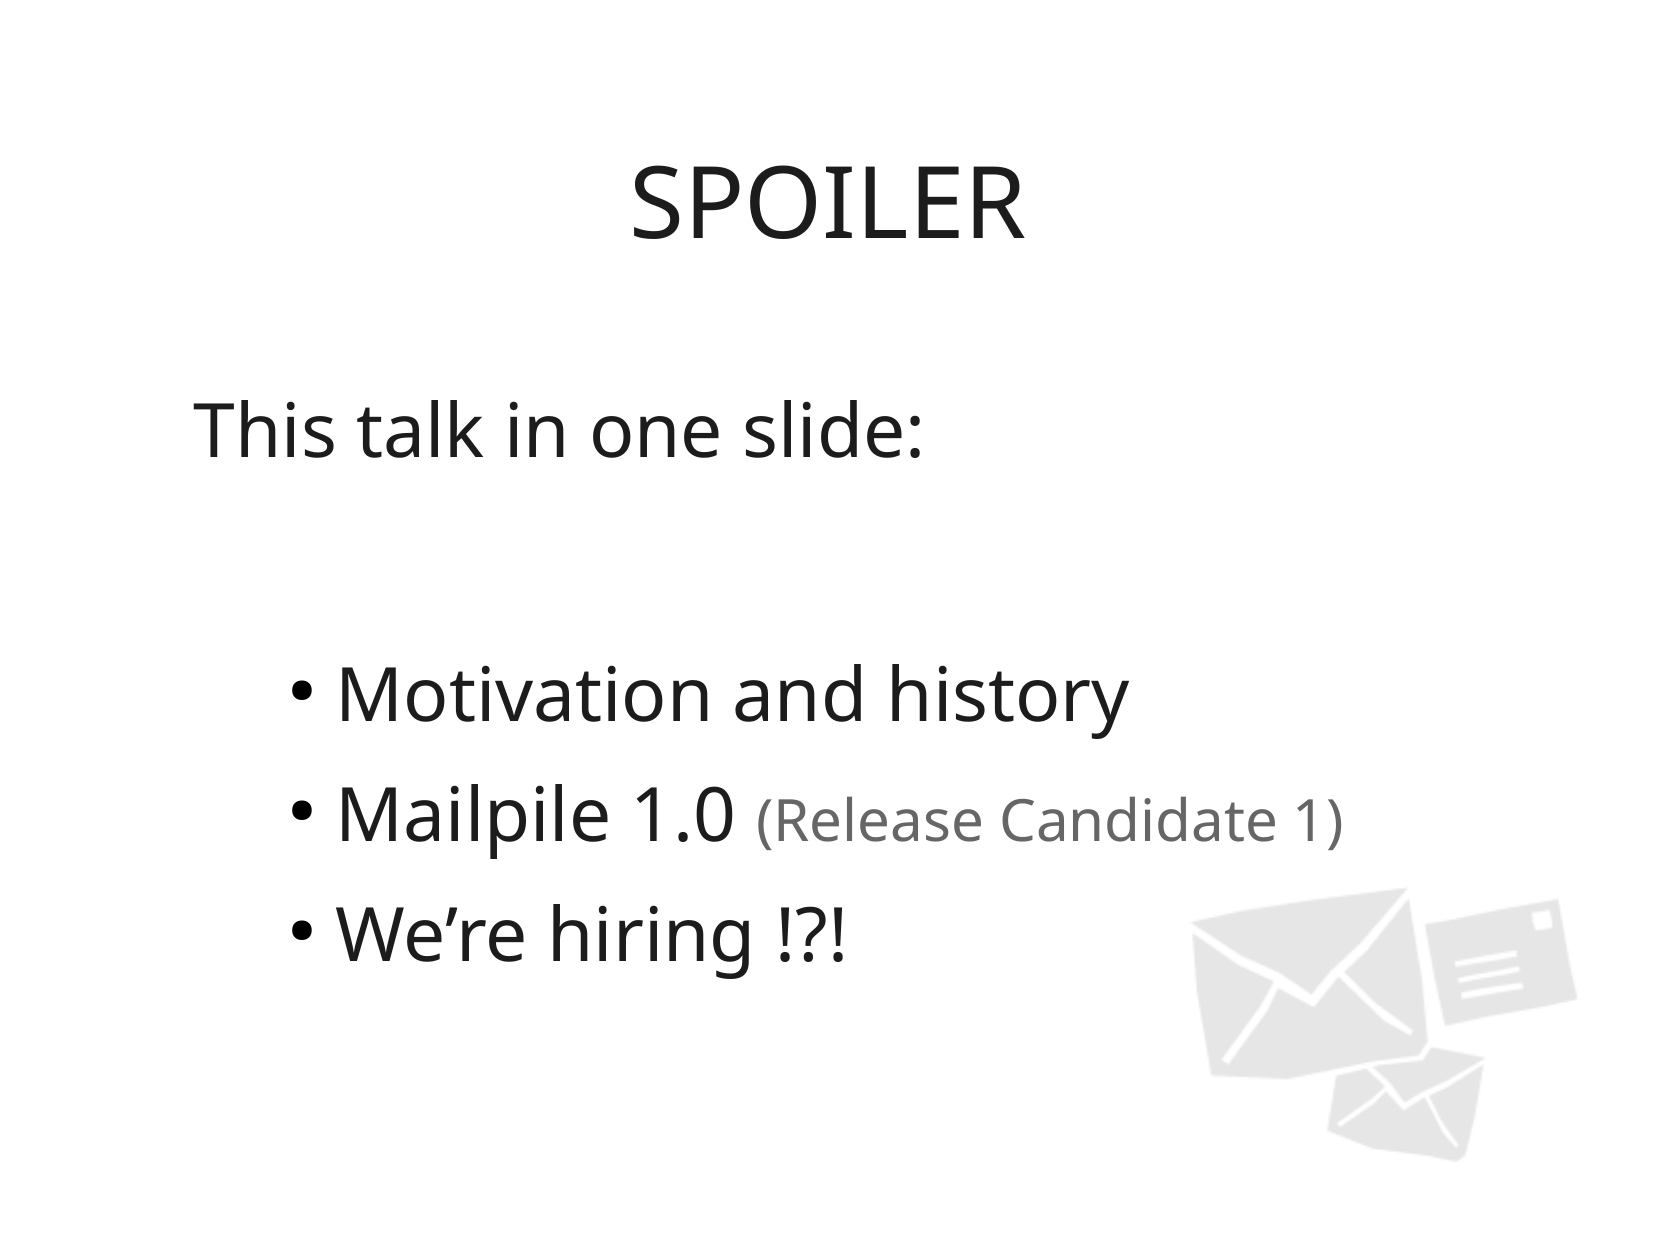

# SPOILER
This talk in one slide:
Motivation and history
Mailpile 1.0 (Release Candidate 1)
We’re hiring !?!